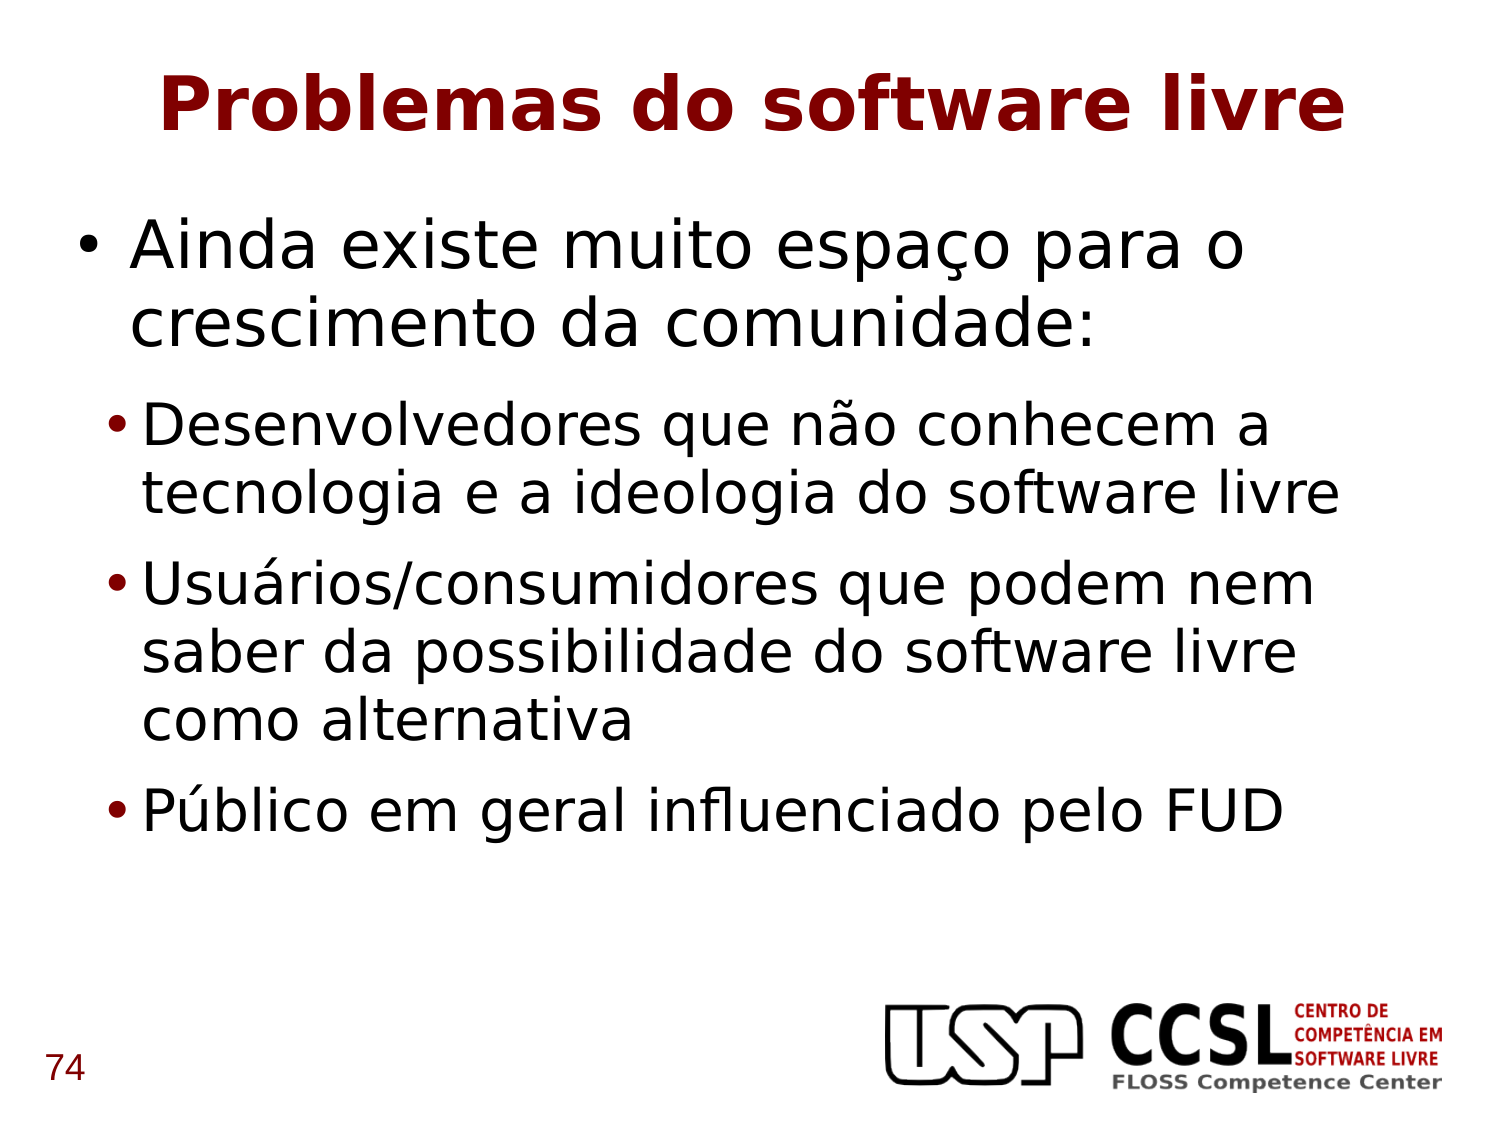

# Problemas do software livre
Ainda existe muito espaço para o crescimento da comunidade:
Desenvolvedores que não conhecem a tecnologia e a ideologia do software livre
Usuários/consumidores que podem nem saber da possibilidade do software livre como alternativa
Público em geral influenciado pelo FUD